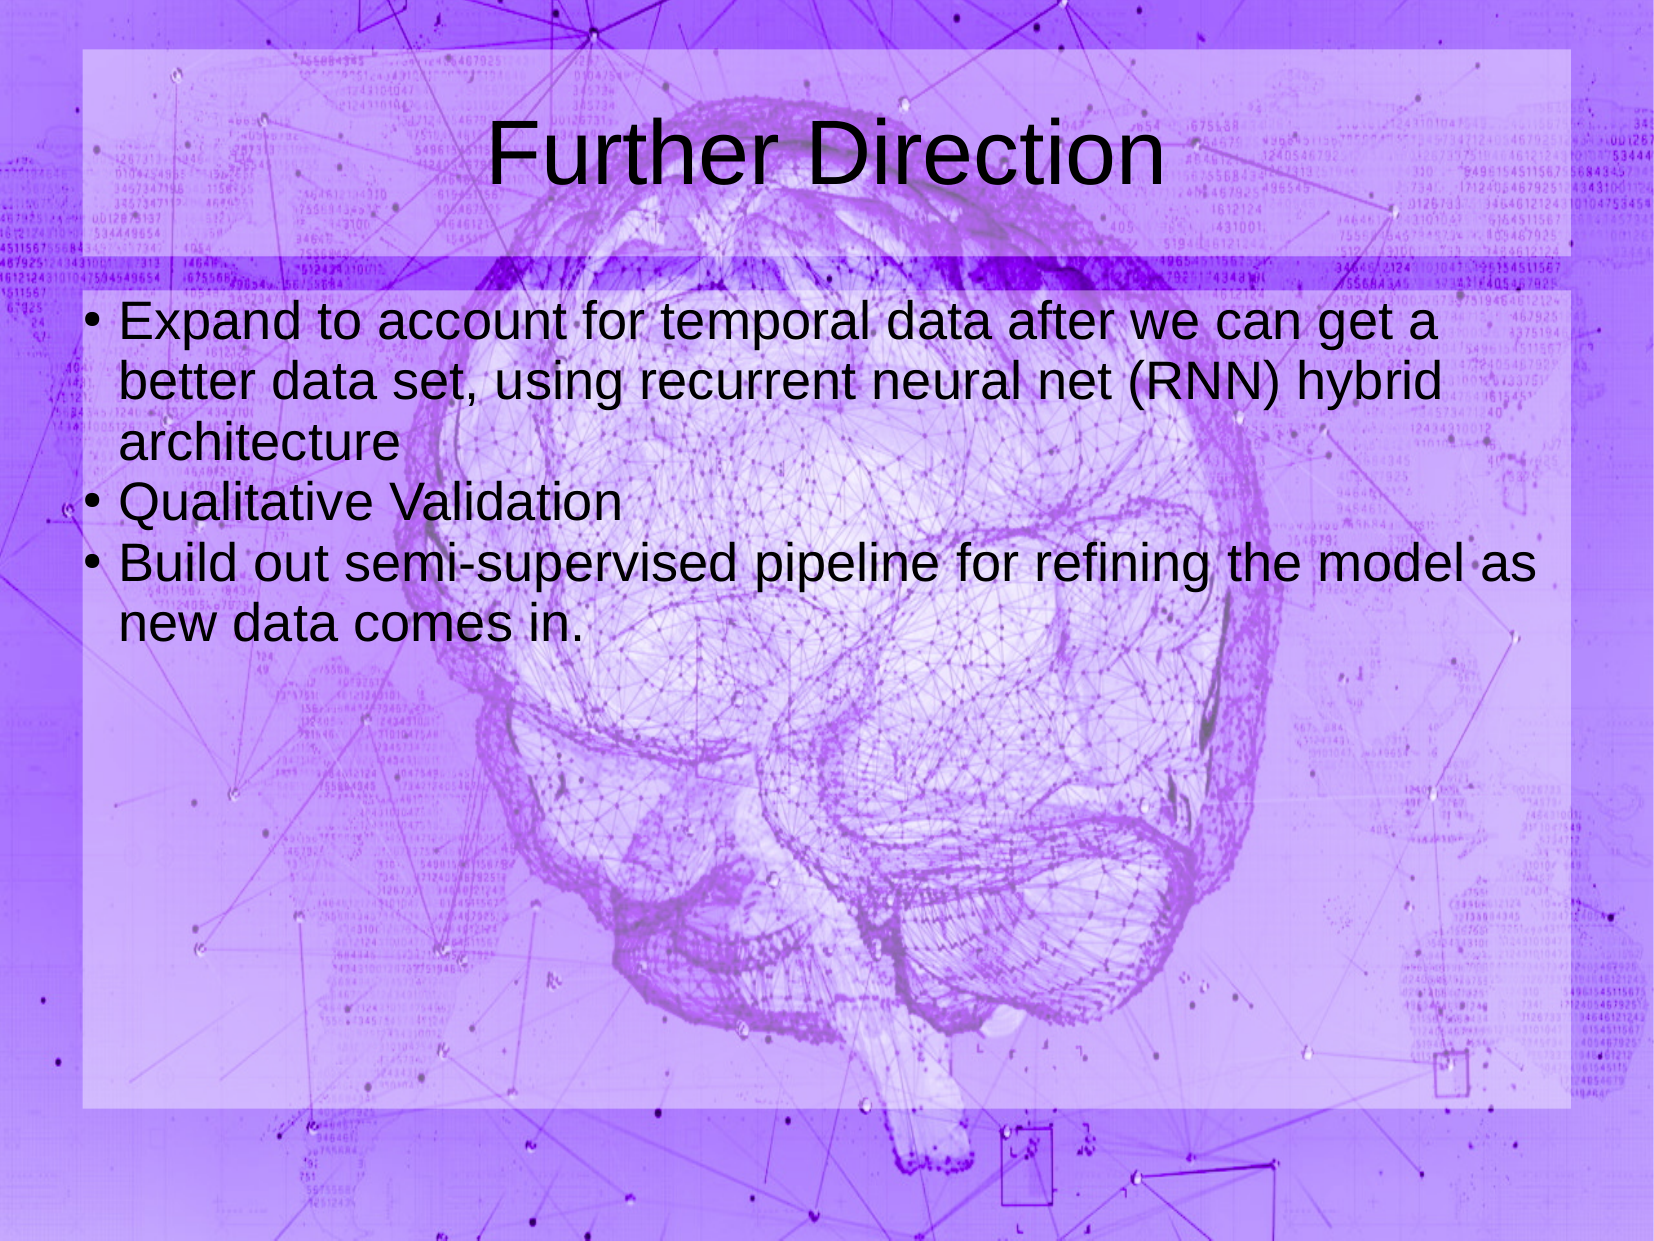

# Further Direction
Expand to account for temporal data after we can get a better data set, using recurrent neural net (RNN) hybrid architecture
Qualitative Validation
Build out semi-supervised pipeline for refining the model as new data comes in.